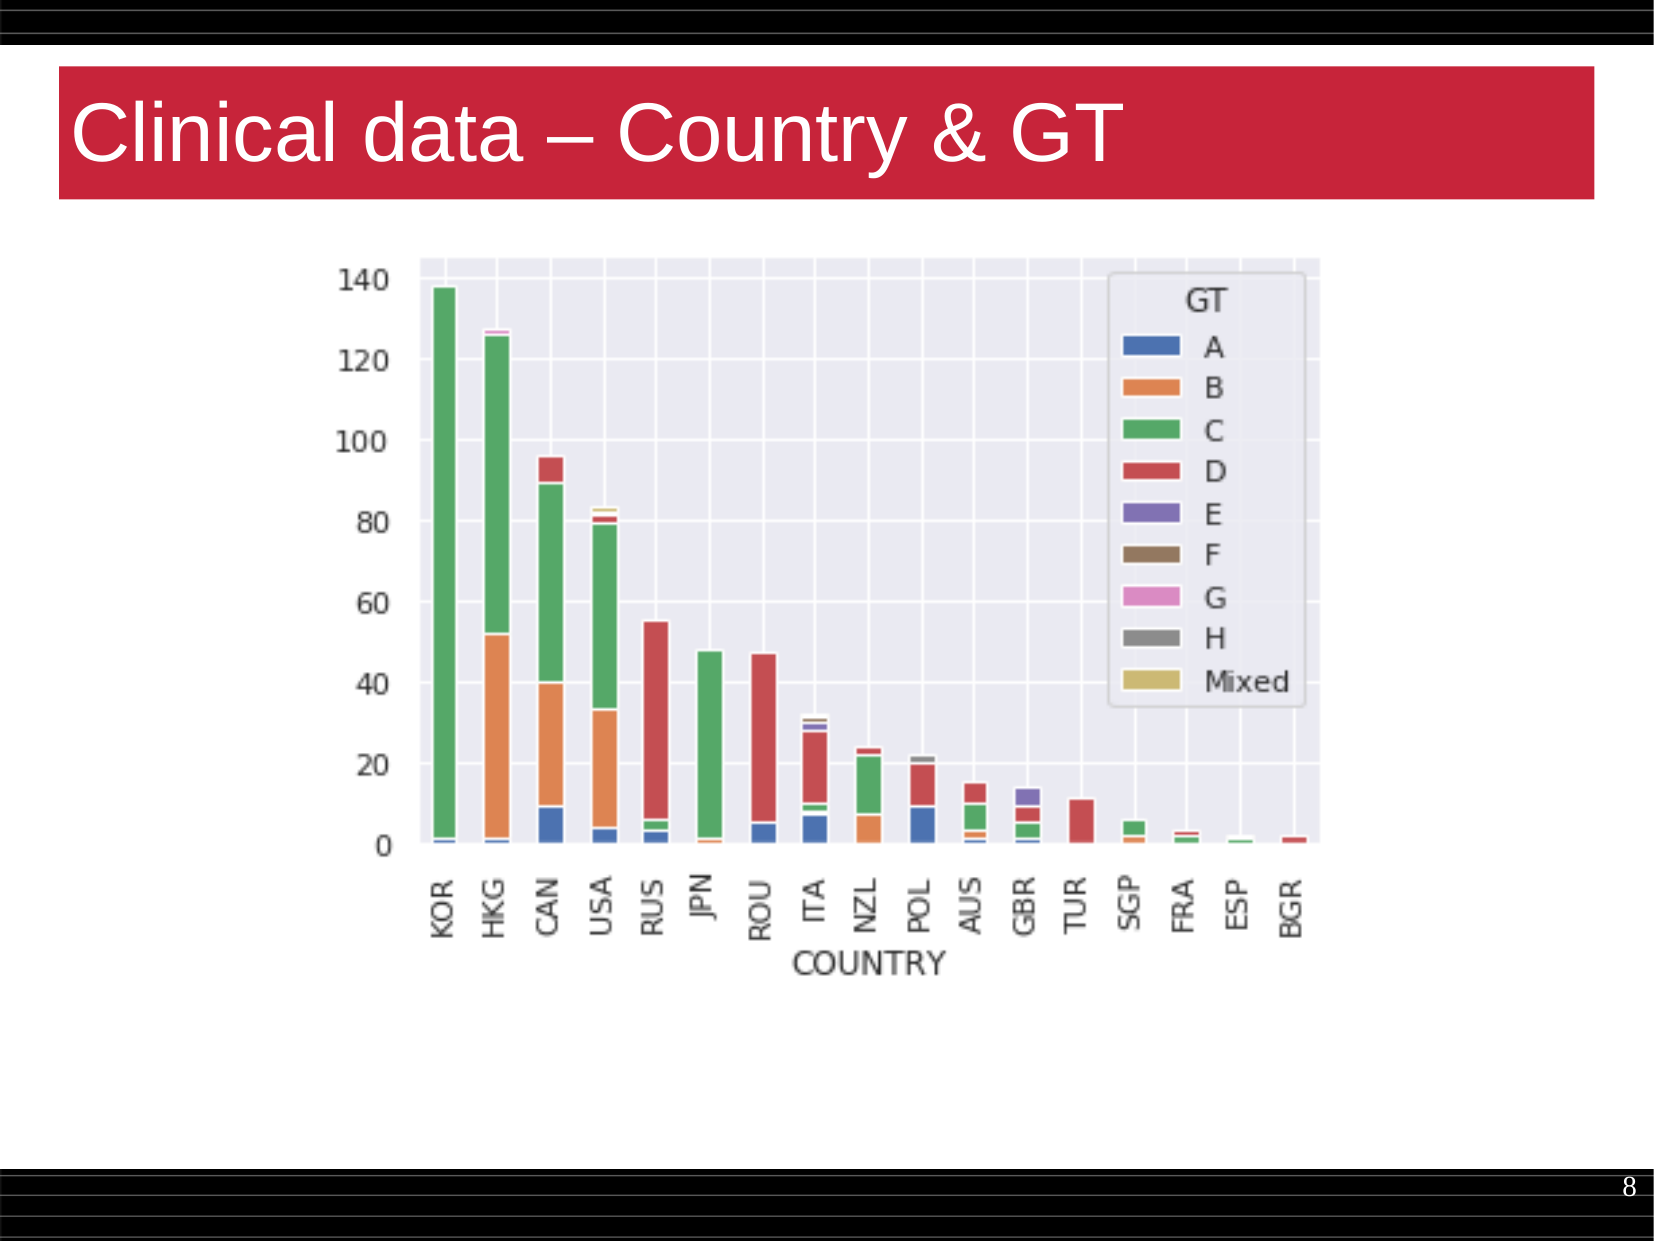

# Clinical data – Country & GT
8